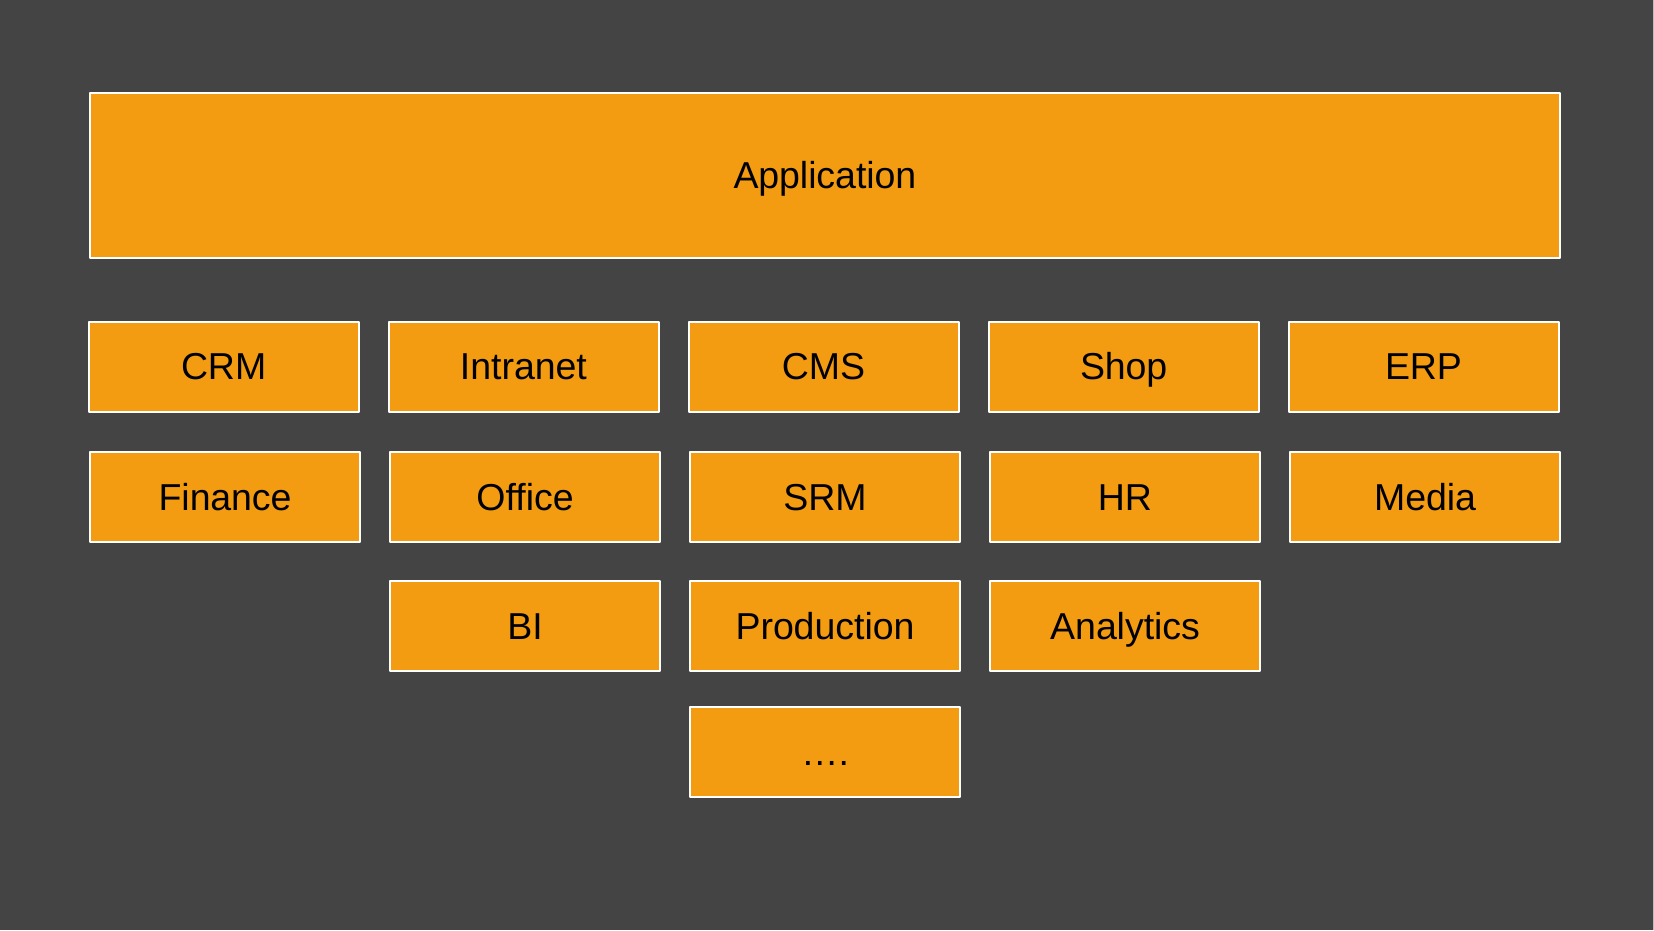

Application
CRM
Intranet
CMS
Shop
ERP
Finance
Office
SRM
HR
Media
BI
Production
Analytics
….